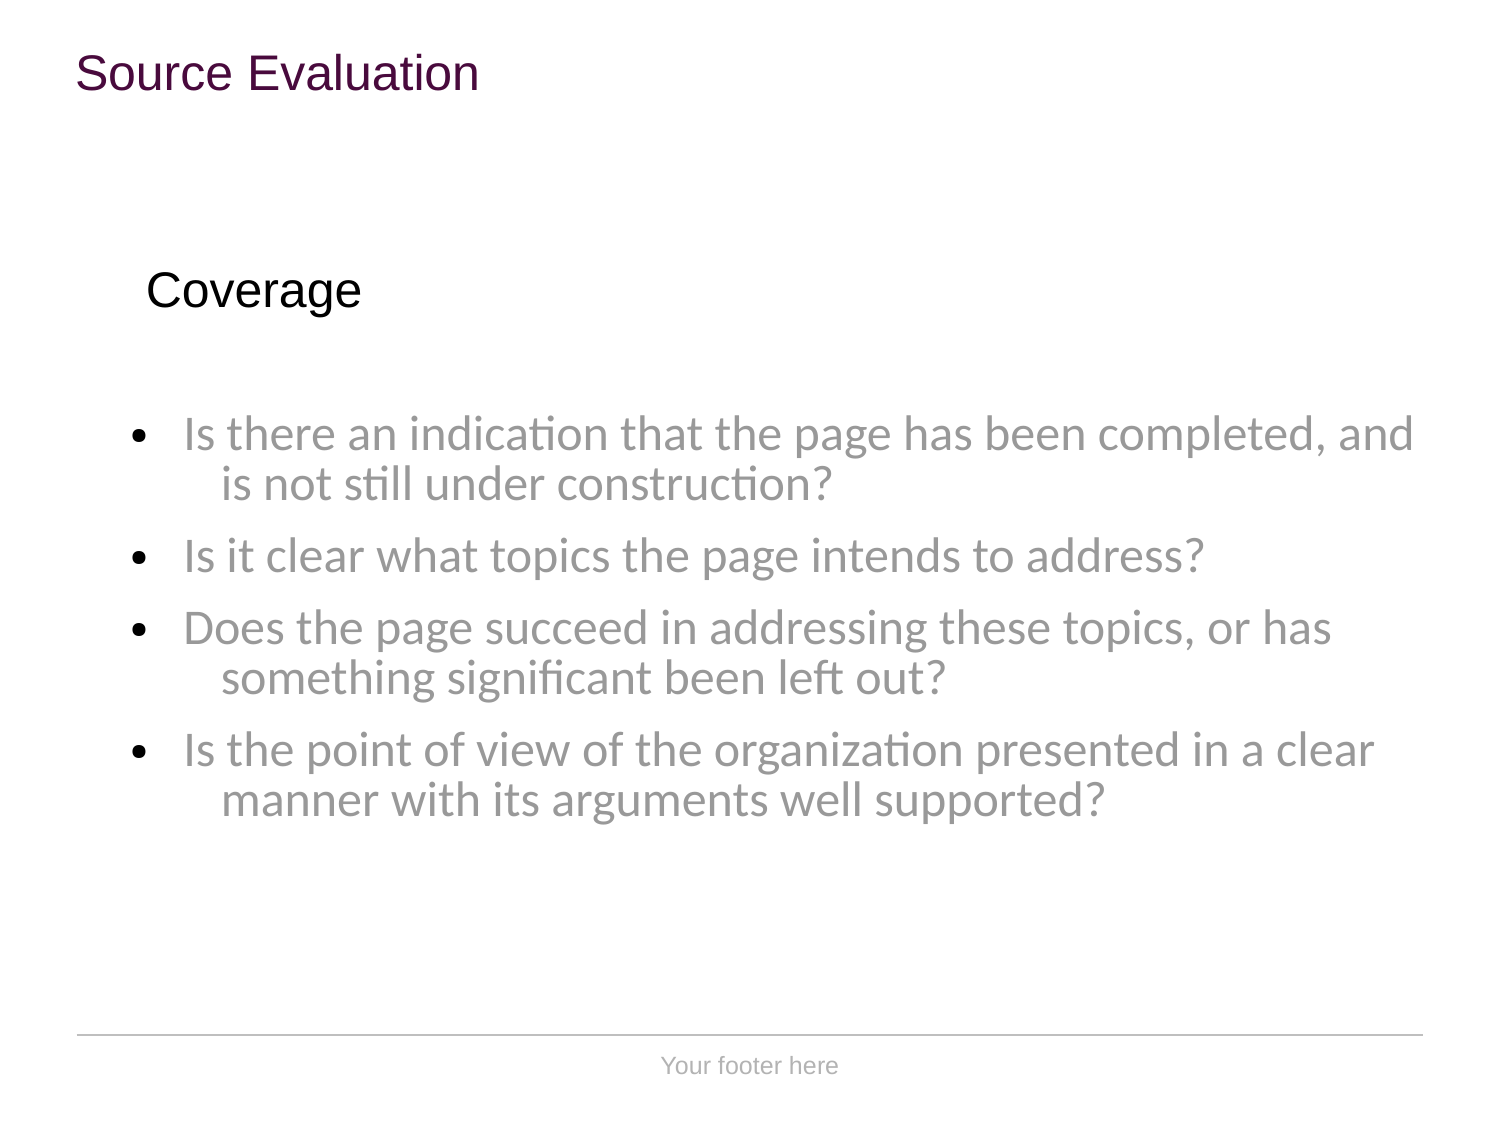

# Source Evaluation
Coverage
Is there an indication that the page has been completed, and is not still under construction?
Is it clear what topics the page intends to address?
Does the page succeed in addressing these topics, or has something significant been left out?
Is the point of view of the organization presented in a clear manner with its arguments well supported?
Nigerian Oil Fields